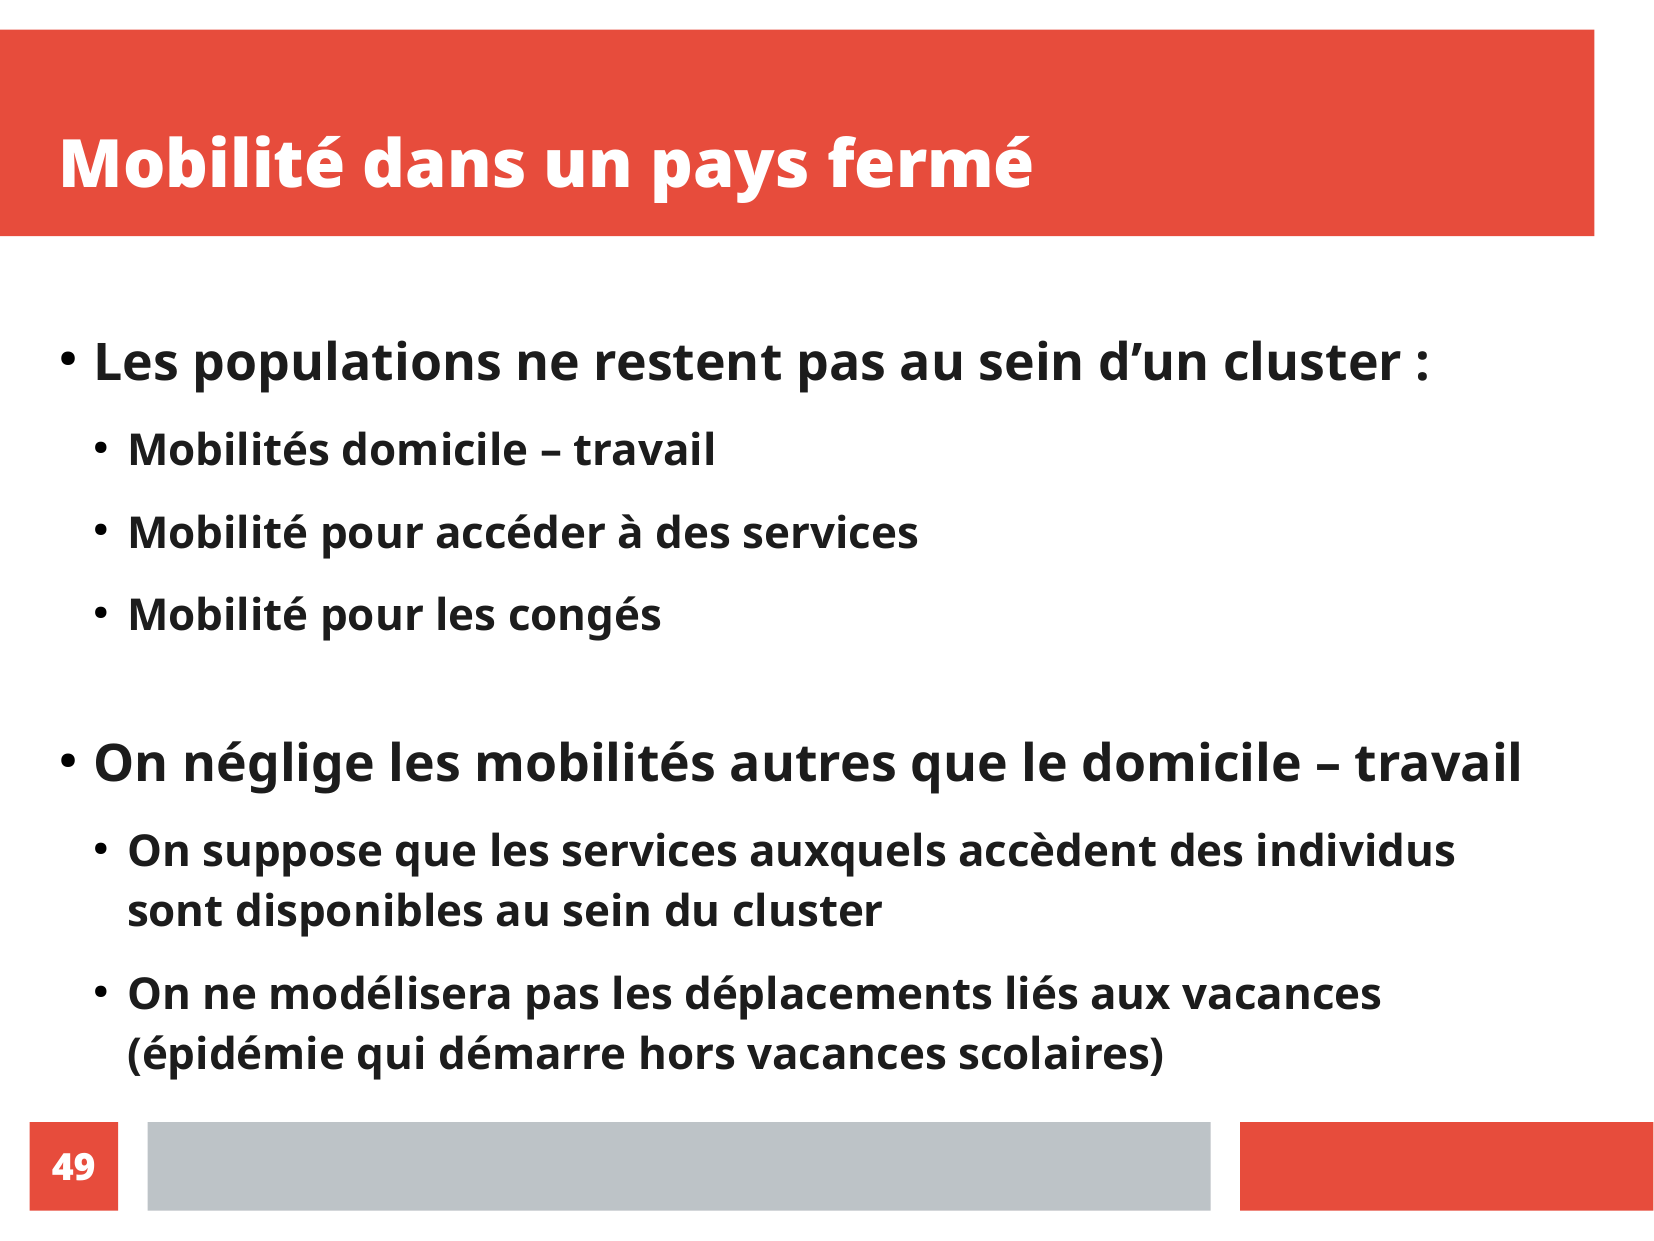

# Mobilité dans un pays fermé
Les populations ne restent pas au sein d’un cluster :
Mobilités domicile – travail
Mobilité pour accéder à des services
Mobilité pour les congés
On néglige les mobilités autres que le domicile – travail
On suppose que les services auxquels accèdent des individus sont disponibles au sein du cluster
On ne modélisera pas les déplacements liés aux vacances (épidémie qui démarre hors vacances scolaires)
49